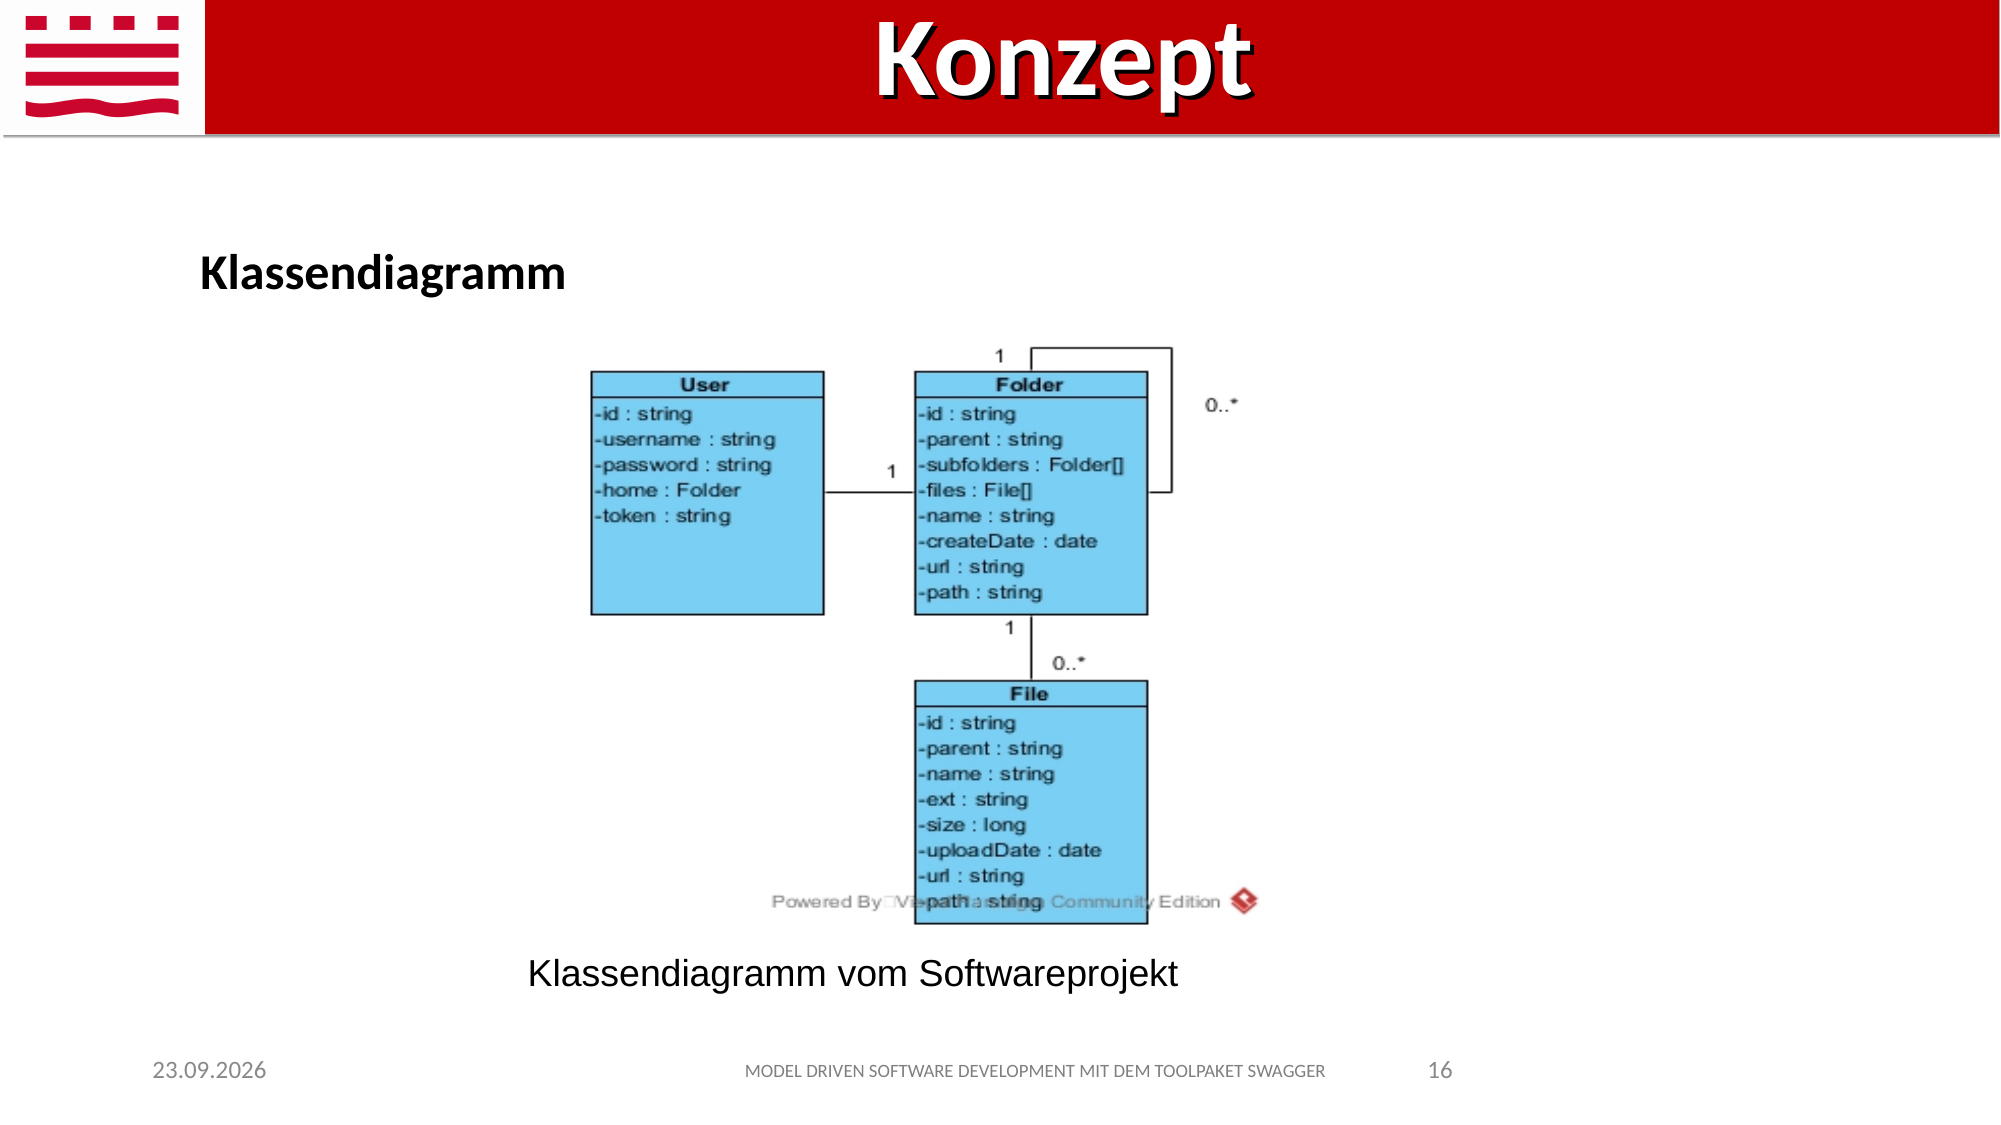

Konzept
# Klassendiagramm
Klassendiagramm vom Softwareprojekt
MODEL DRIVEN SOFTWARE DEVELOPMENT MIT DEM TOOLPAKET SWAGGER
15